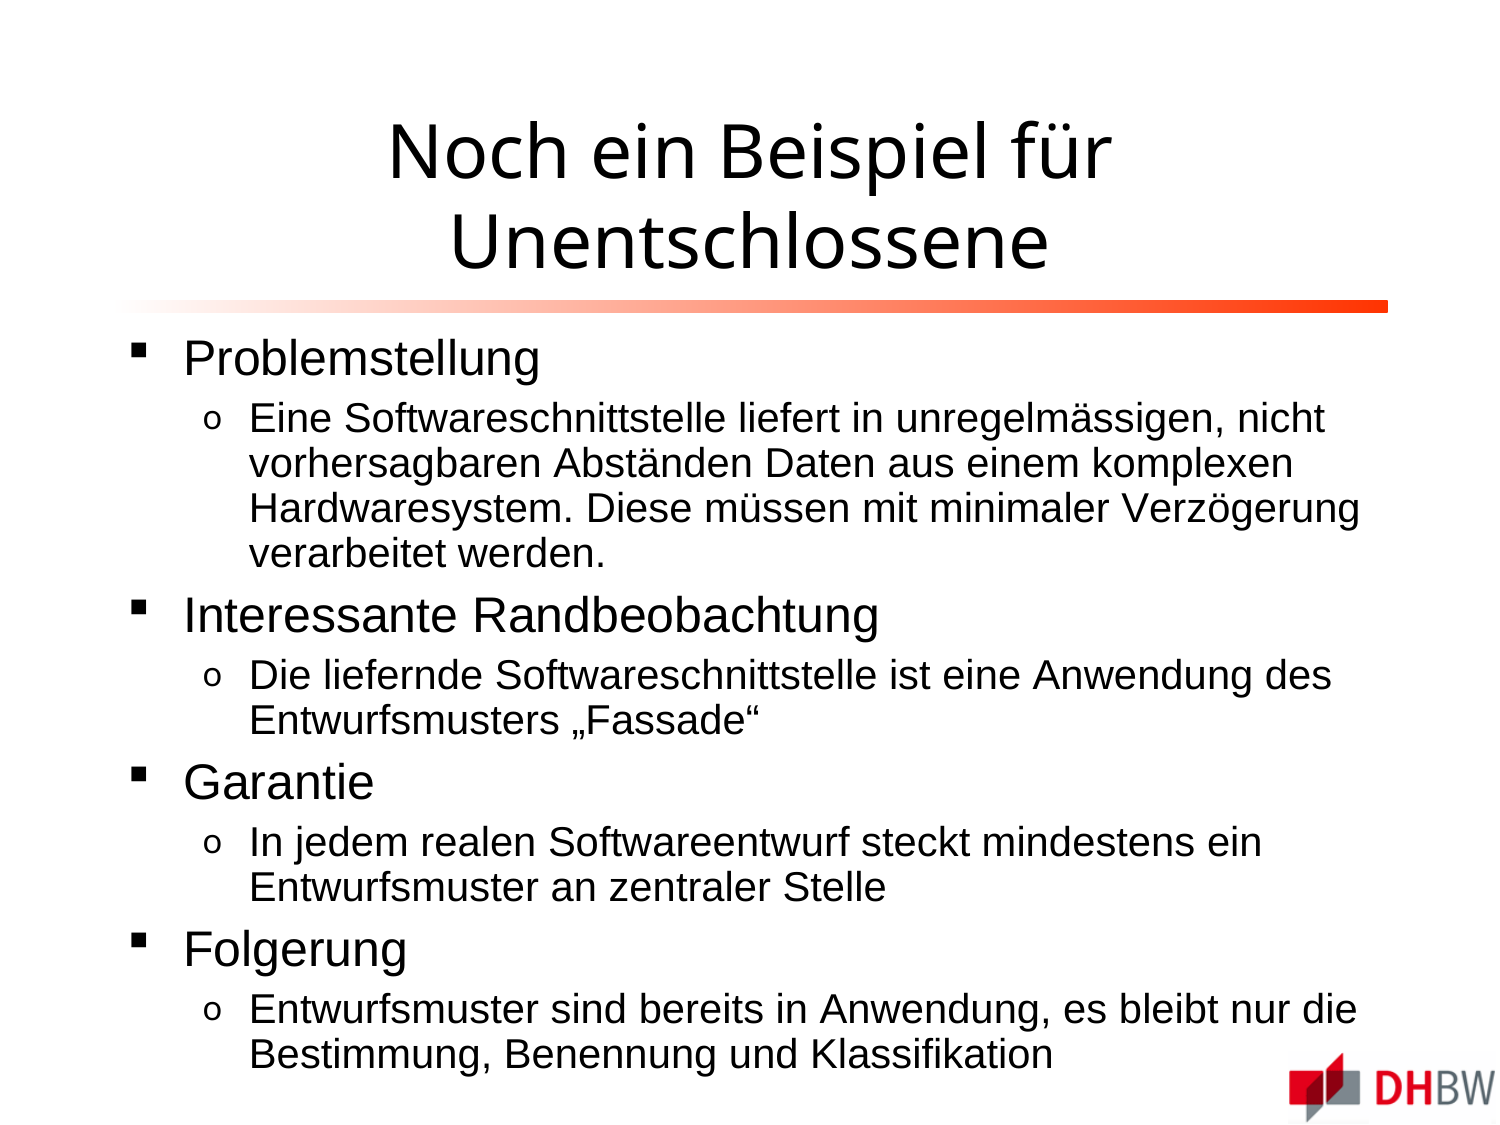

# Noch ein Beispiel für Unentschlossene
Problemstellung
Eine Softwareschnittstelle liefert in unregelmässigen, nicht vorhersagbaren Abständen Daten aus einem komplexen Hardwaresystem. Diese müssen mit minimaler Verzögerung verarbeitet werden.
Interessante Randbeobachtung
Die liefernde Softwareschnittstelle ist eine Anwendung des Entwurfsmusters „Fassade“
Garantie
In jedem realen Softwareentwurf steckt mindestens ein Entwurfsmuster an zentraler Stelle
Folgerung
Entwurfsmuster sind bereits in Anwendung, es bleibt nur die Bestimmung, Benennung und Klassifikation